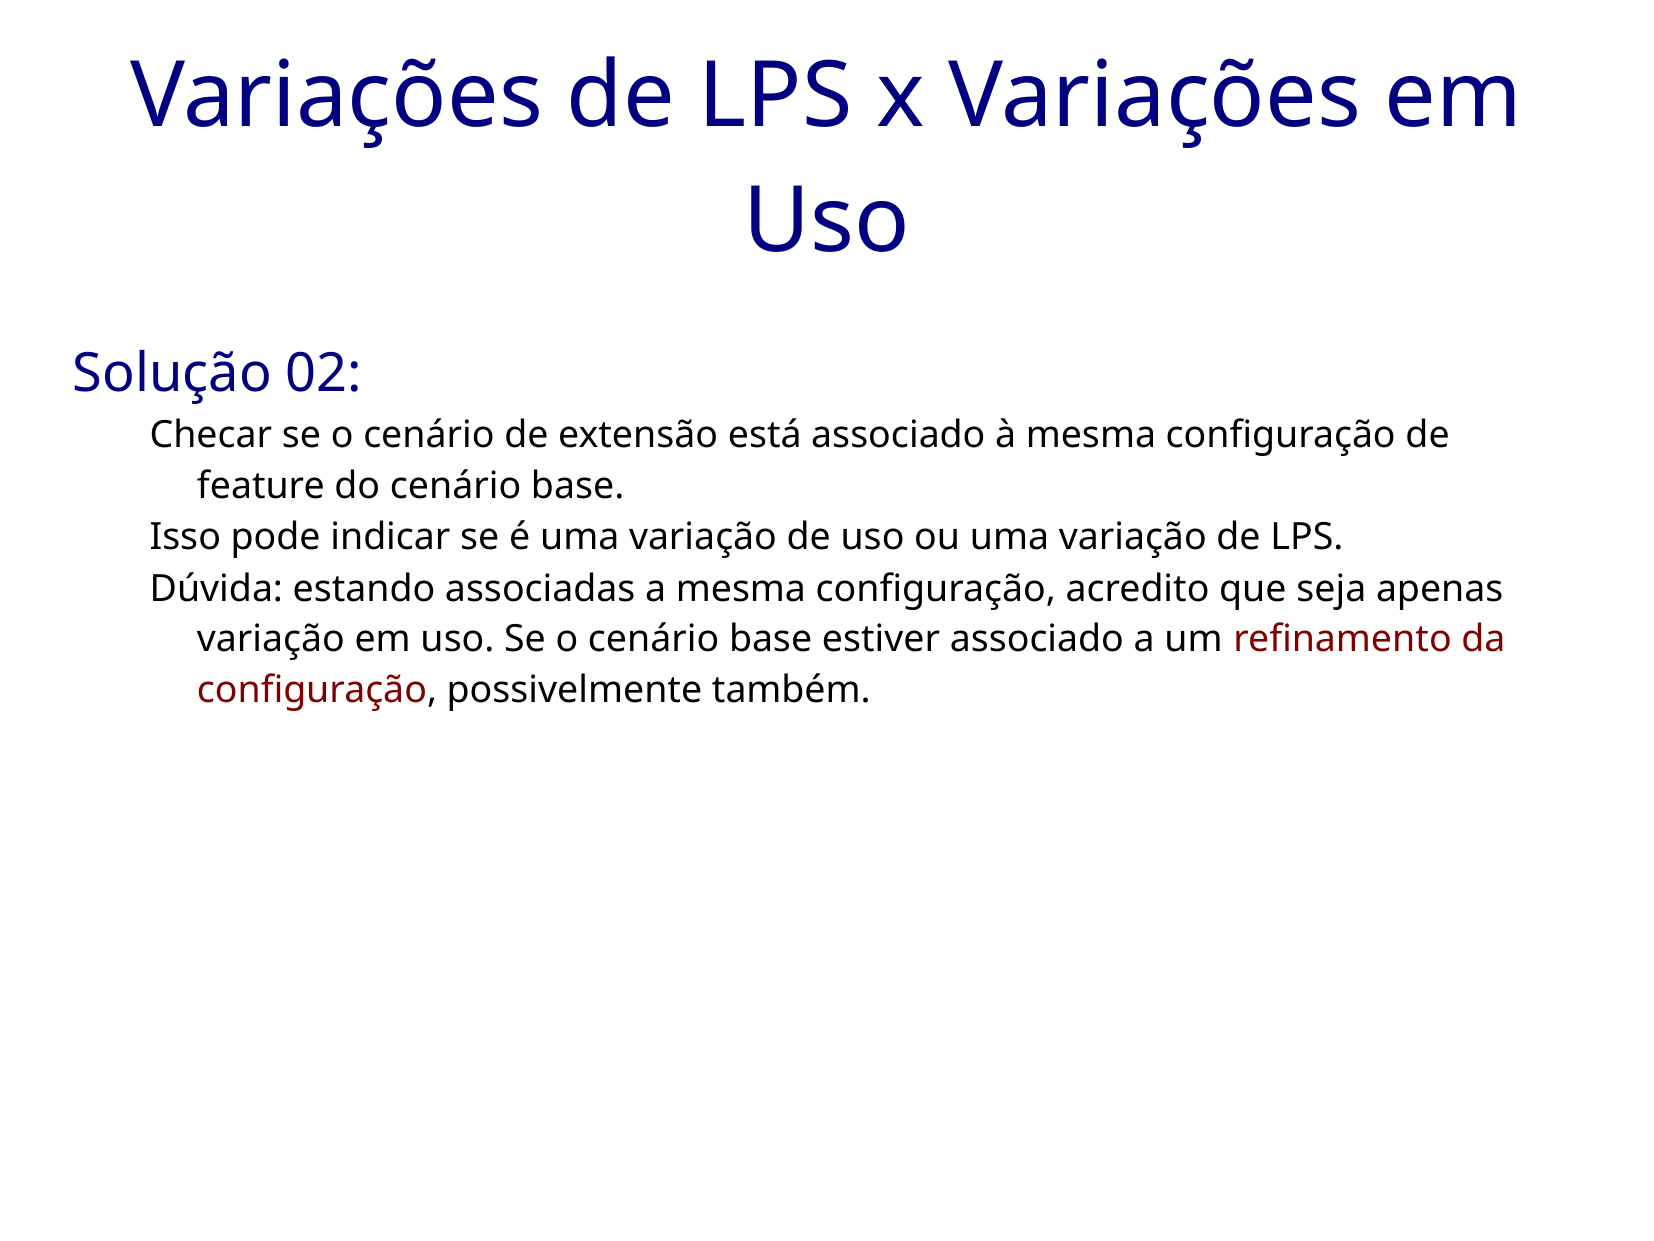

# Variações de LPS x Variações em Uso
Solução 02:
Checar se o cenário de extensão está associado à mesma configuração de feature do cenário base.
Isso pode indicar se é uma variação de uso ou uma variação de LPS.
Dúvida: estando associadas a mesma configuração, acredito que seja apenas variação em uso. Se o cenário base estiver associado a um refinamento da configuração, possivelmente também.